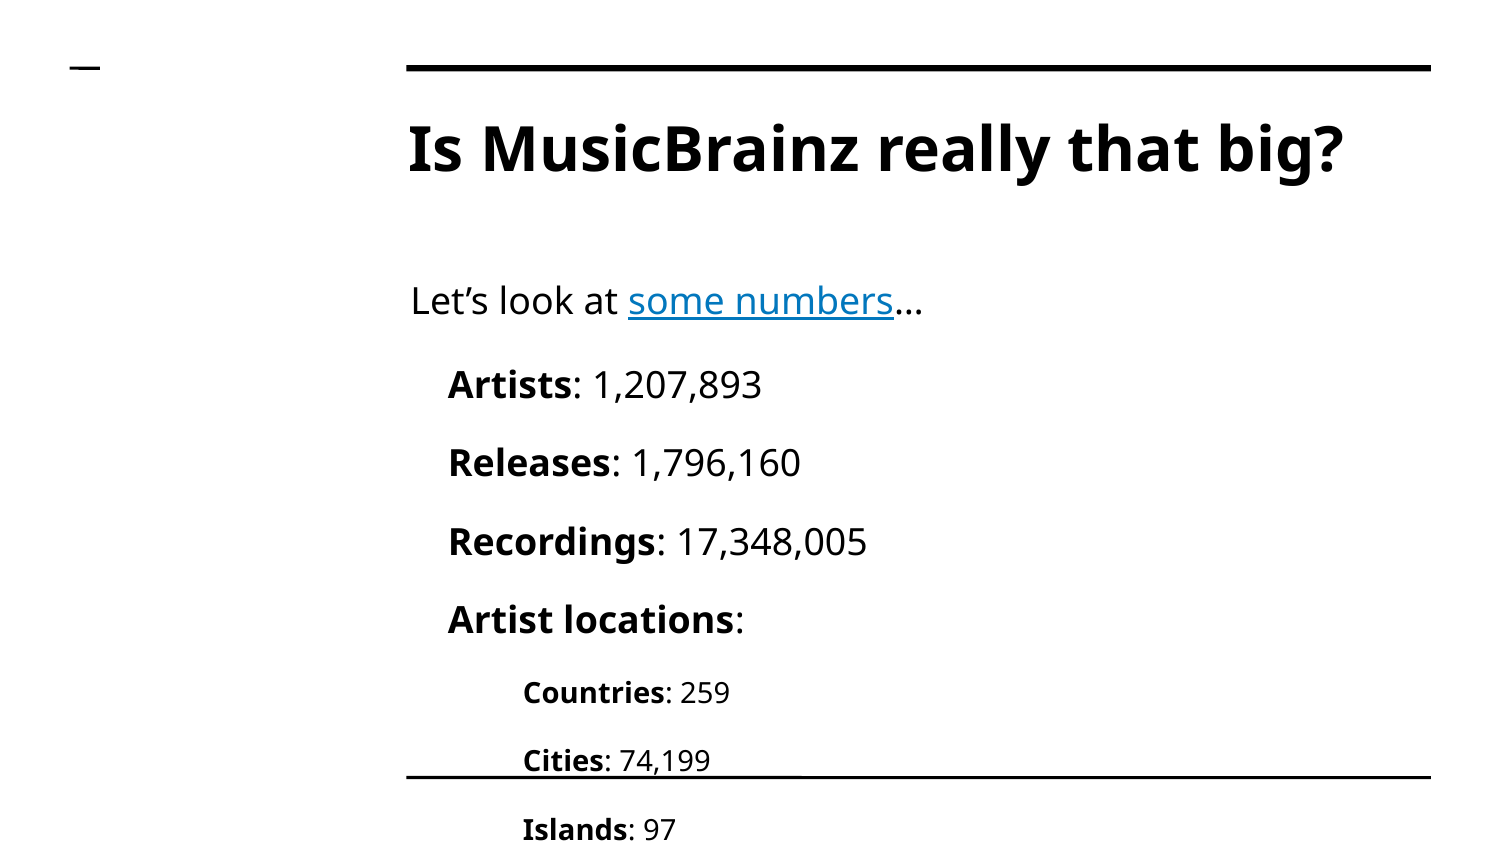

# Is MusicBrainz really that big?
Let’s look at some numbers…
Artists: 1,207,893
Releases: 1,796,160
Recordings: 17,348,005
Artist locations:
Countries: 259
Cities: 74,199
Islands: 97
Editor accounts: 1,822,133 registered (1,268 active last week)